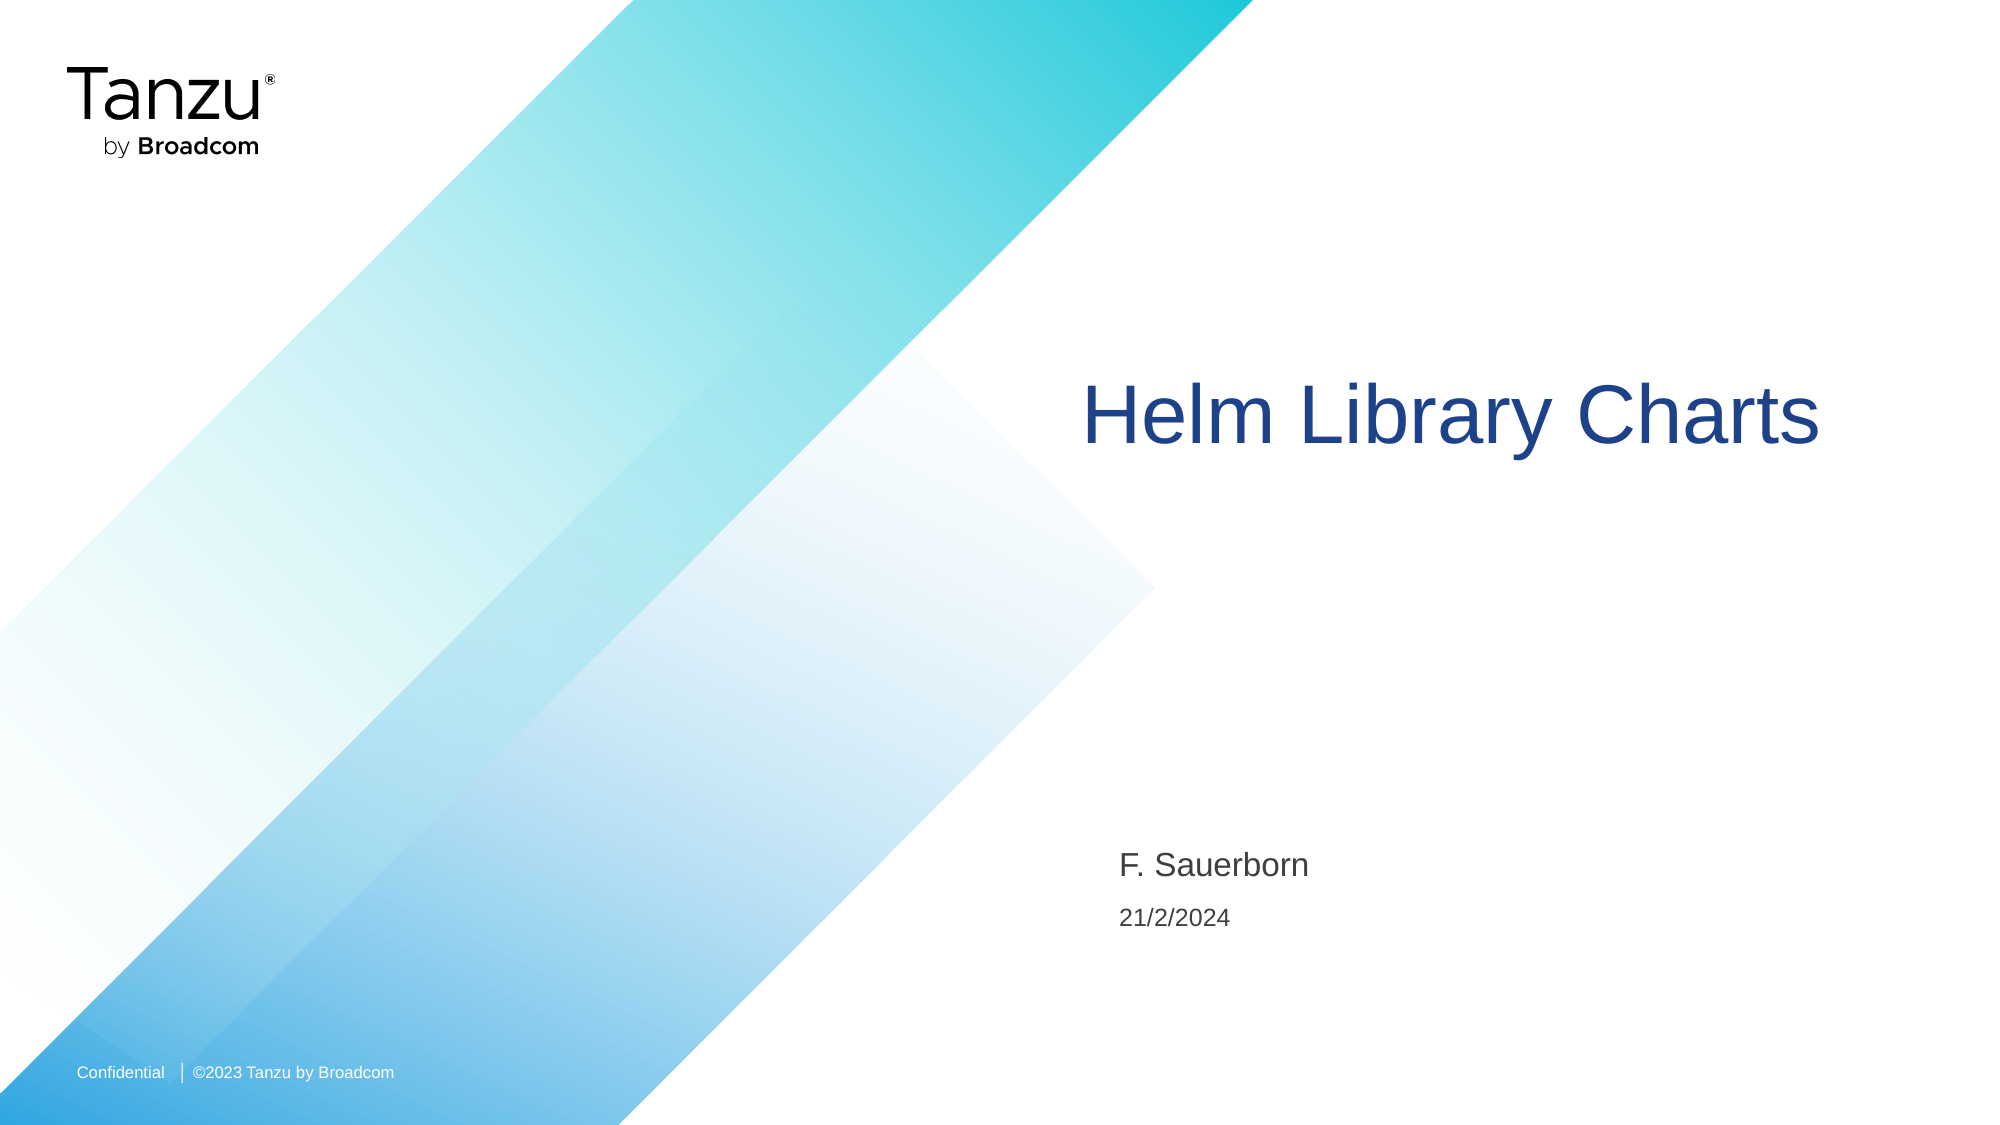

# Helm Library Charts
F. Sauerborn
21/2/2024